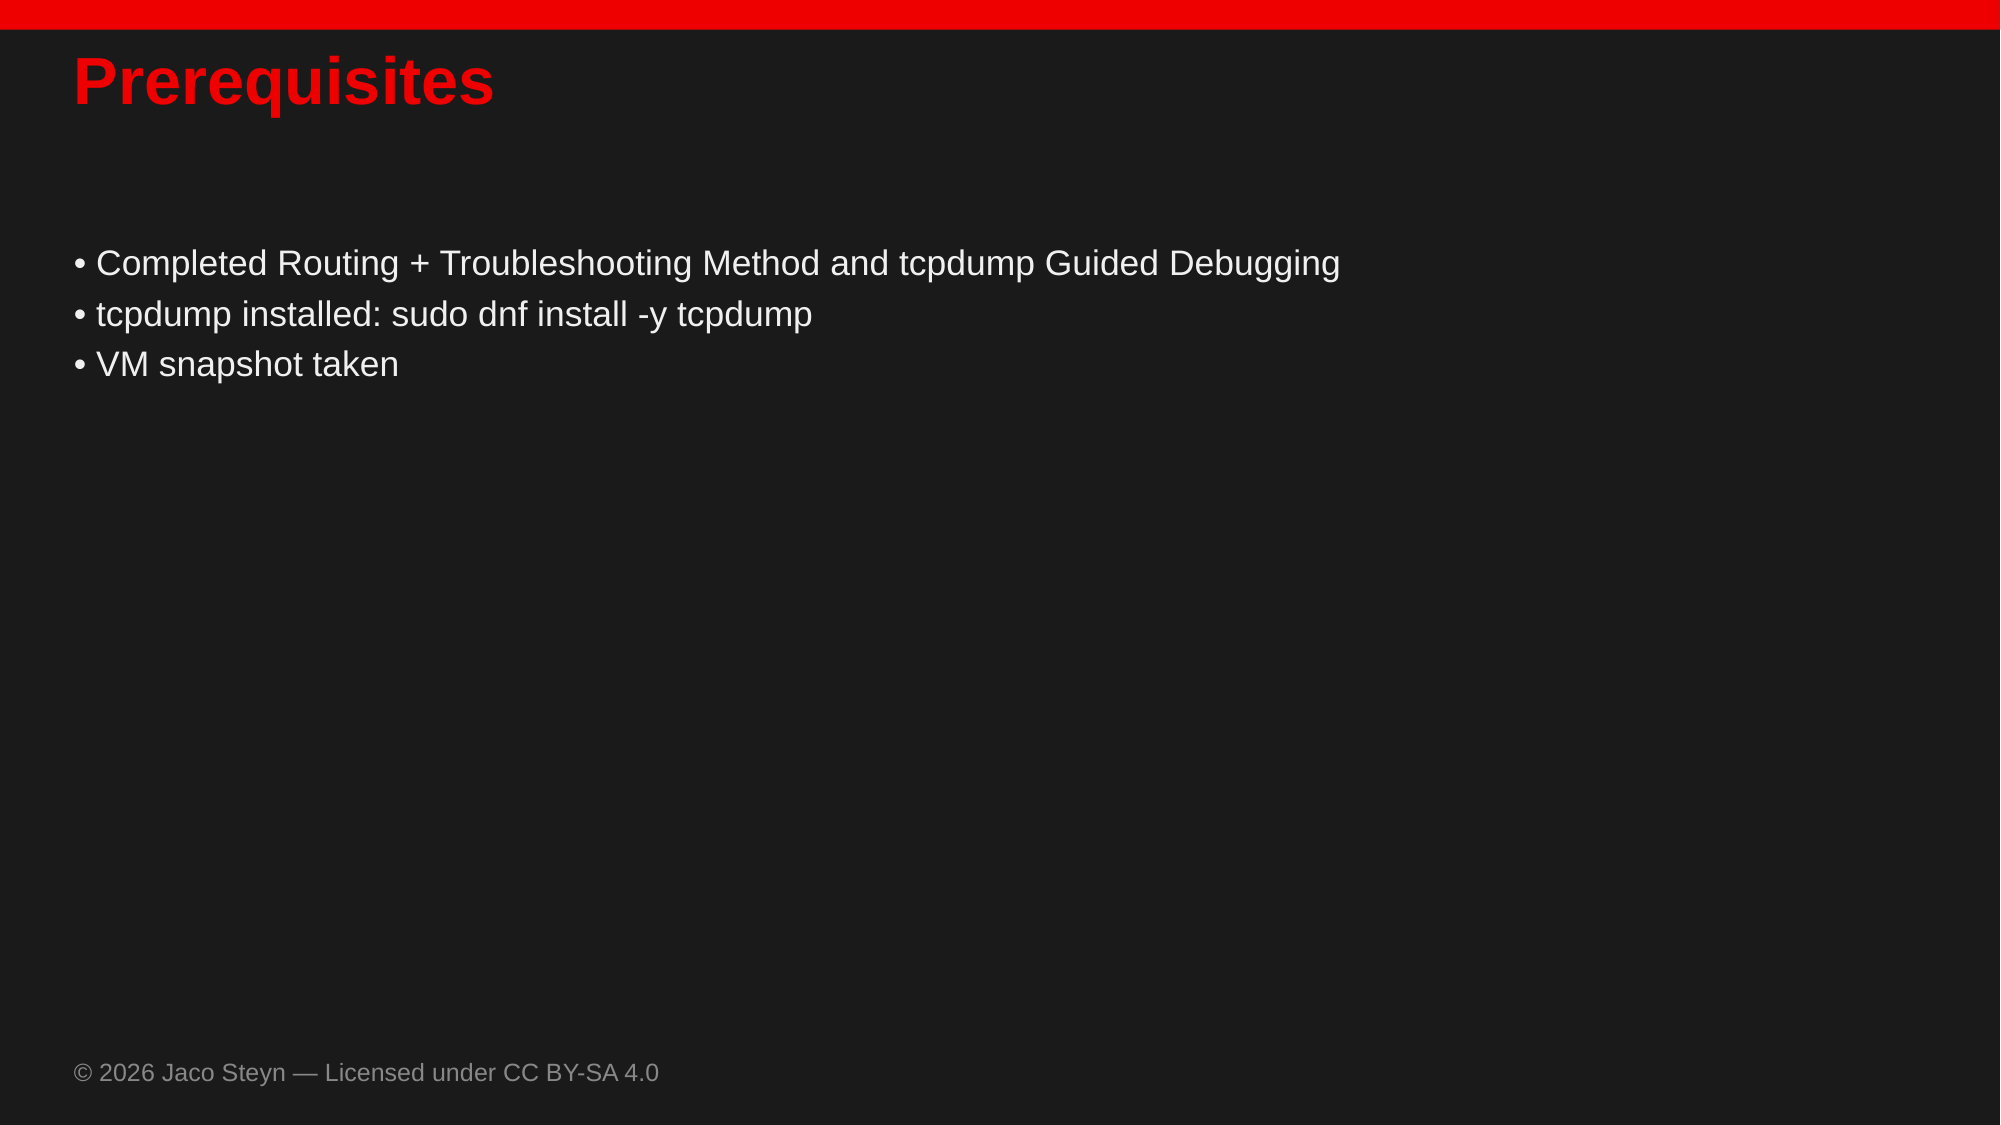

Prerequisites
• Completed Routing + Troubleshooting Method and tcpdump Guided Debugging
• tcpdump installed: sudo dnf install -y tcpdump
• VM snapshot taken
© 2026 Jaco Steyn — Licensed under CC BY-SA 4.0